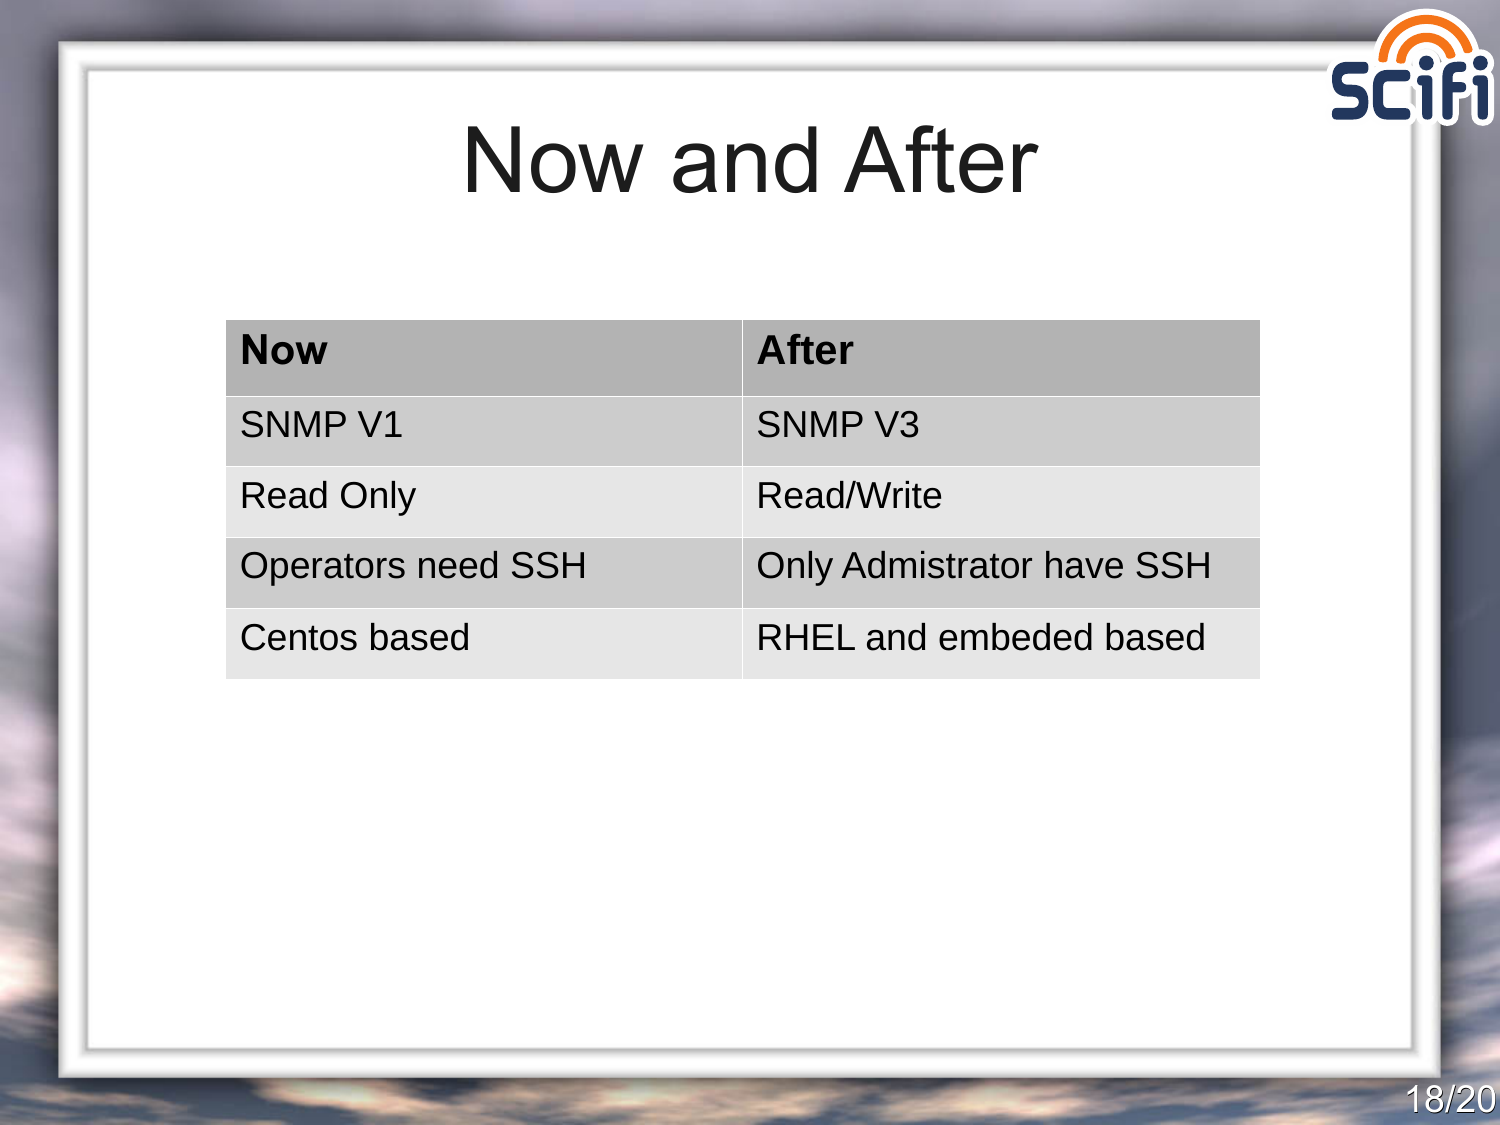

# Now and After
| Now | After |
| --- | --- |
| SNMP V1 | SNMP V3 |
| Read Only | Read/Write |
| Operators need SSH | Only Admistrator have SSH |
| Centos based | RHEL and embeded based |